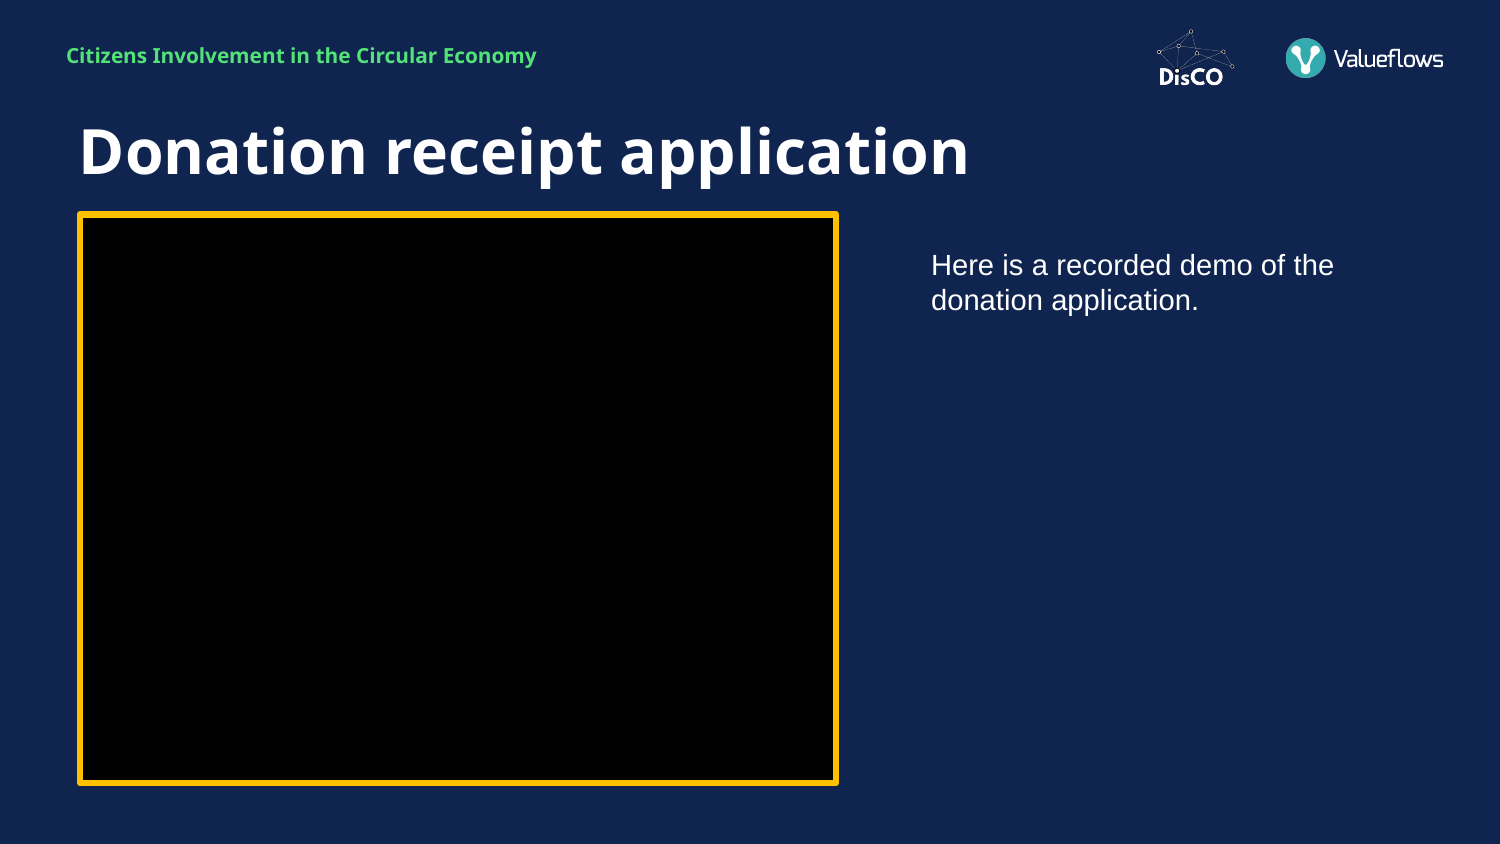

Donation receipt application
# Here is a recorded demo of the donation application.